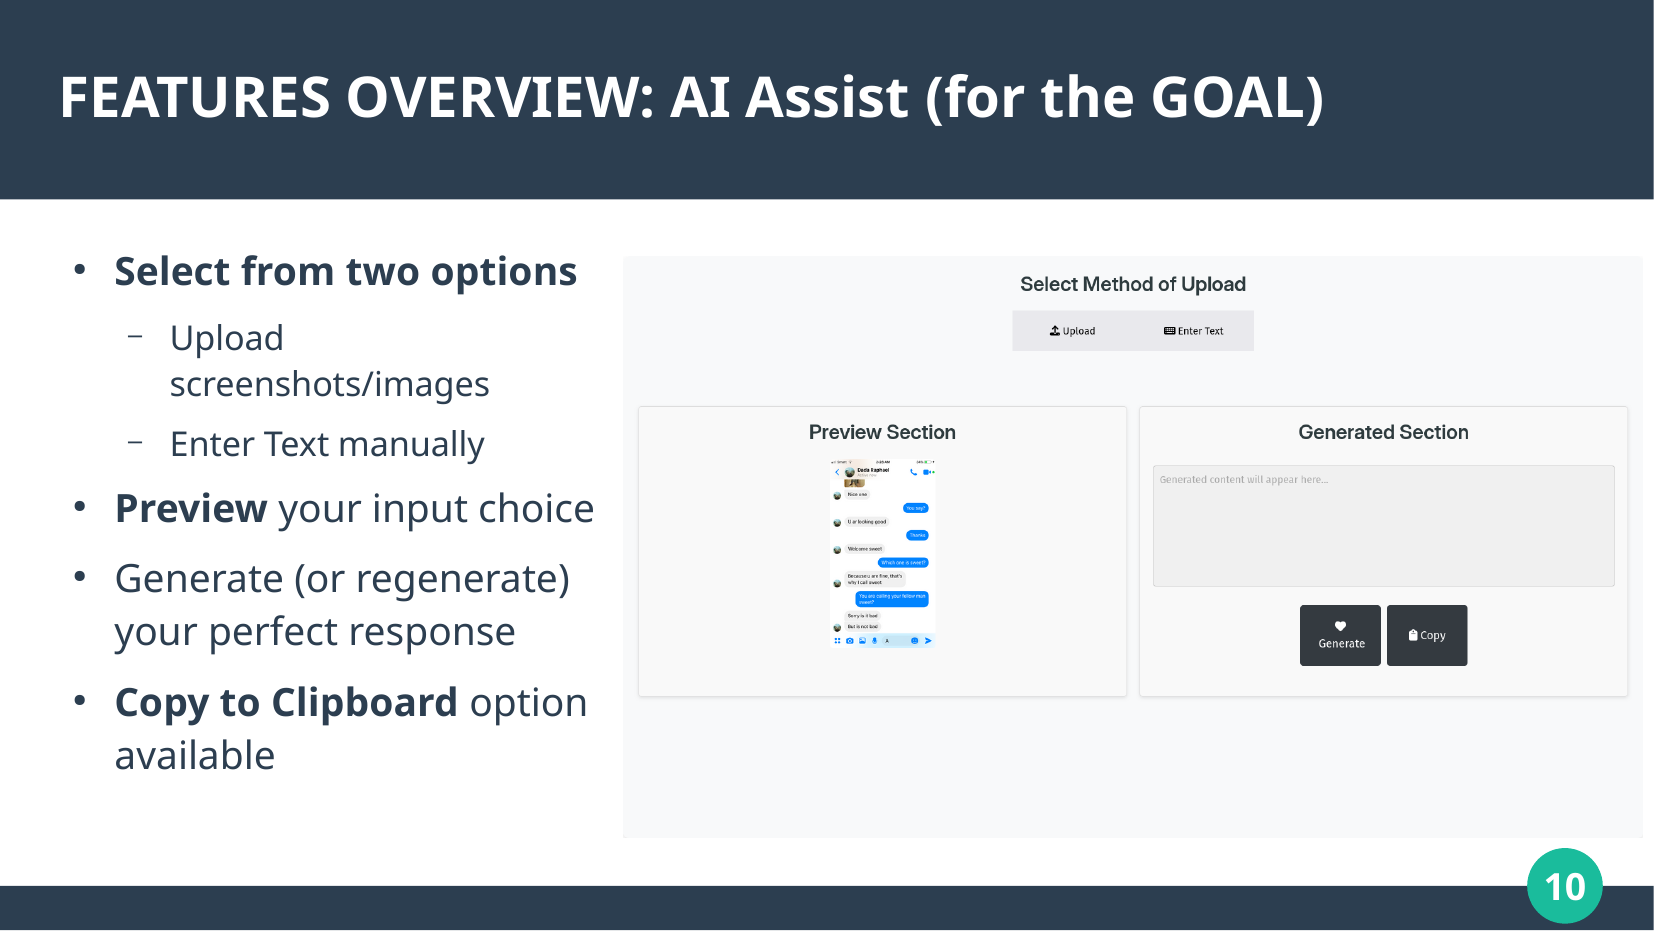

# FEATURES OVERVIEW: AI Assist (for the GOAL)
Select from two options
Upload screenshots/images
Enter Text manually
Preview your input choice
Generate (or regenerate) your perfect response
Copy to Clipboard option available